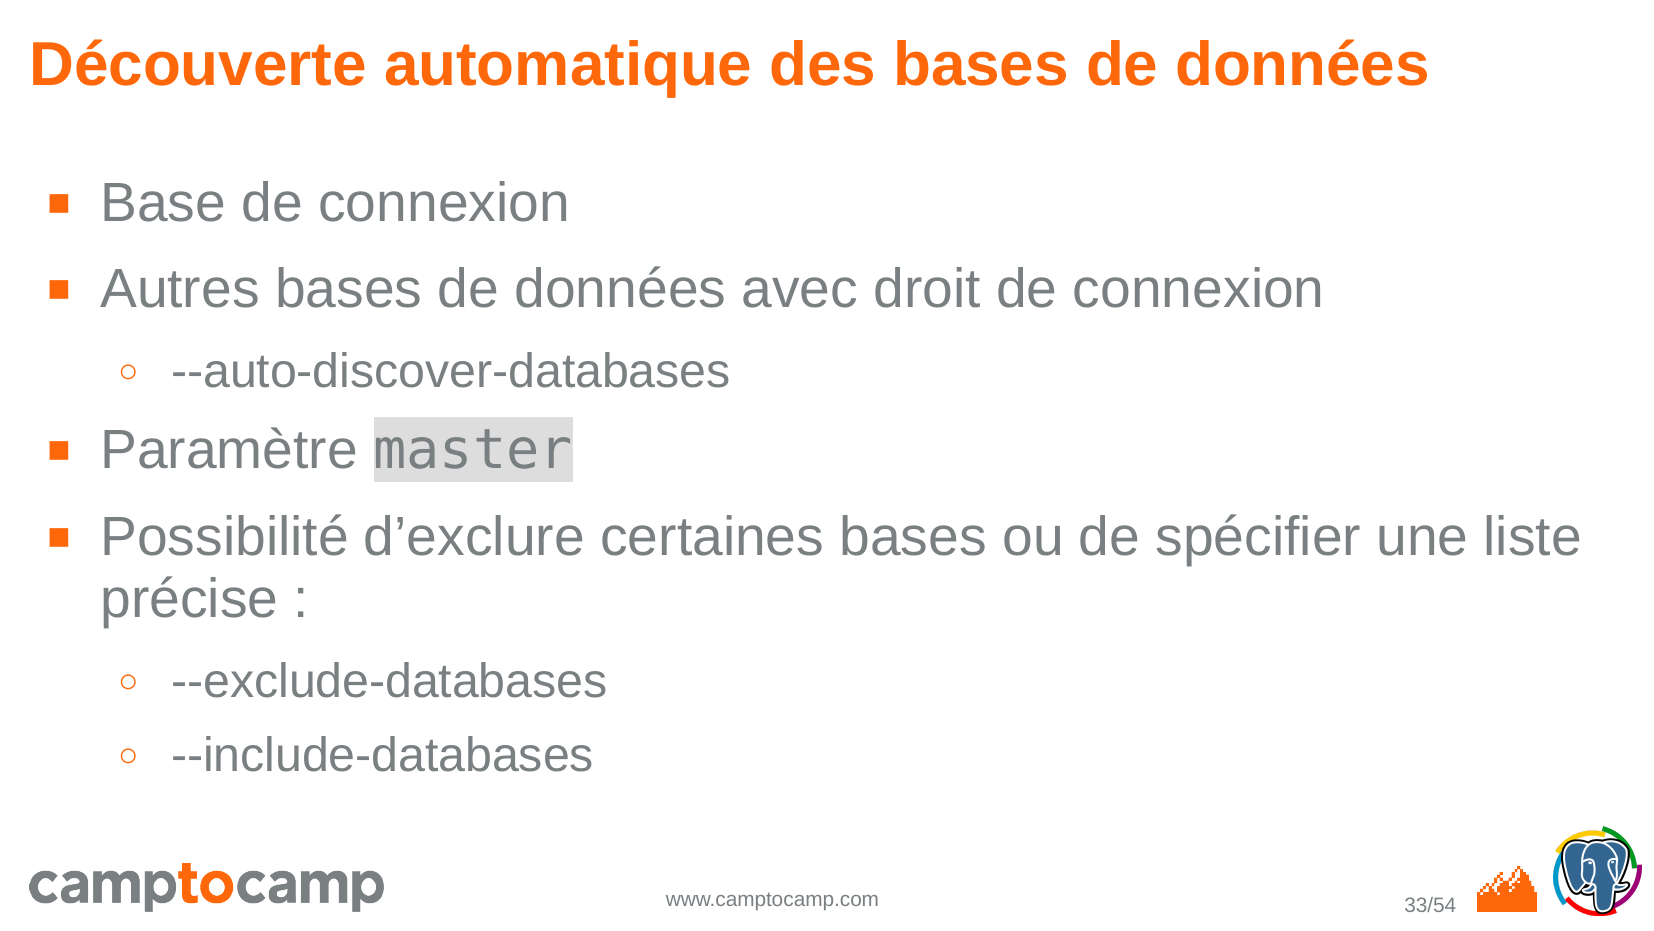

# Découverte automatique des bases de données
Base de connexion
Autres bases de données avec droit de connexion
--auto-discover-databases
Paramètre master
Possibilité d’exclure certaines bases ou de spécifier une liste précise :
--exclude-databases
--include-databases